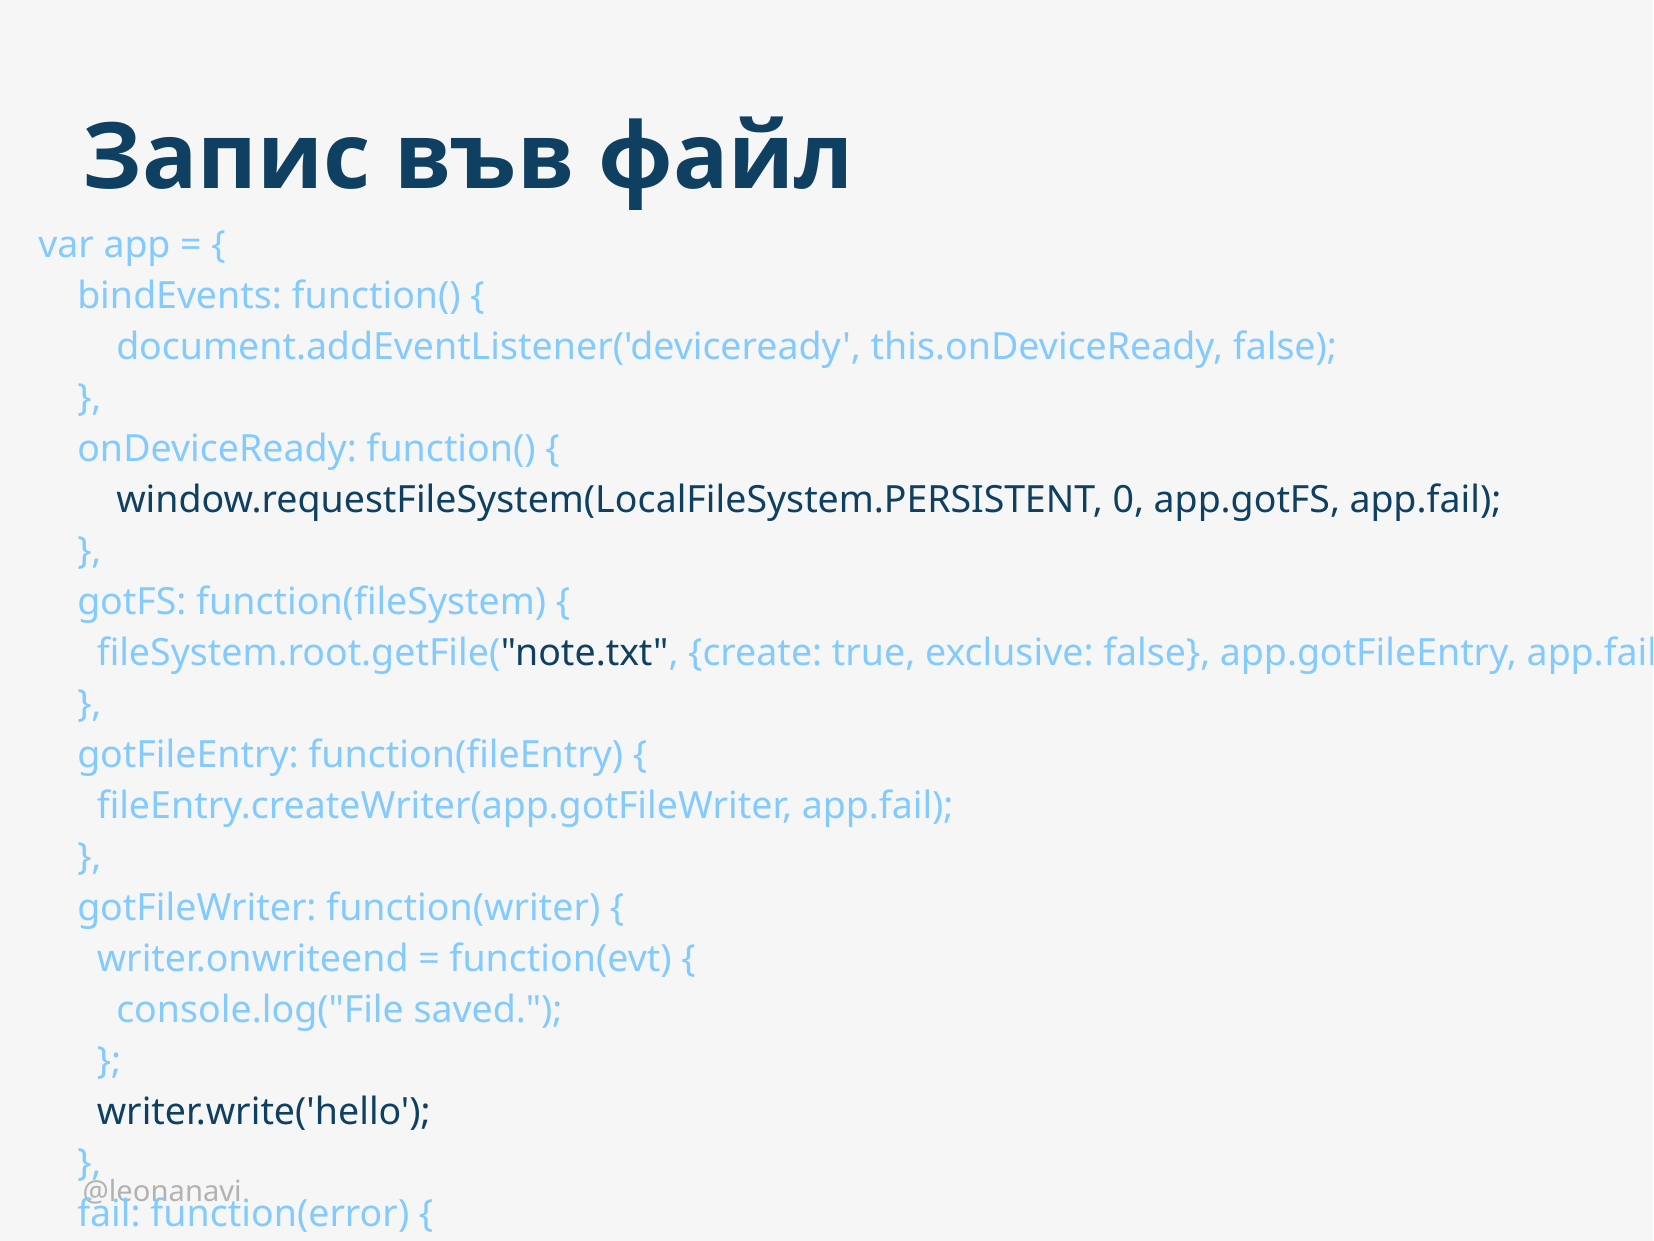

# Запис във файл
var app = {
 bindEvents: function() {
 document.addEventListener('deviceready', this.onDeviceReady, false);
 },
 onDeviceReady: function() {
 window.requestFileSystem(LocalFileSystem.PERSISTENT, 0, app.gotFS, app.fail);
 },
 gotFS: function(fileSystem) {
 fileSystem.root.getFile("note.txt", {create: true, exclusive: false}, app.gotFileEntry, app.fail);
 },
 gotFileEntry: function(fileEntry) {
 fileEntry.createWriter(app.gotFileWriter, app.fail);
 },
 gotFileWriter: function(writer) {
 writer.onwriteend = function(evt) {
 console.log("File saved.");
 };
 writer.write('hello');
 },
 fail: function(error) {
 console.log(error.code);
 },
};